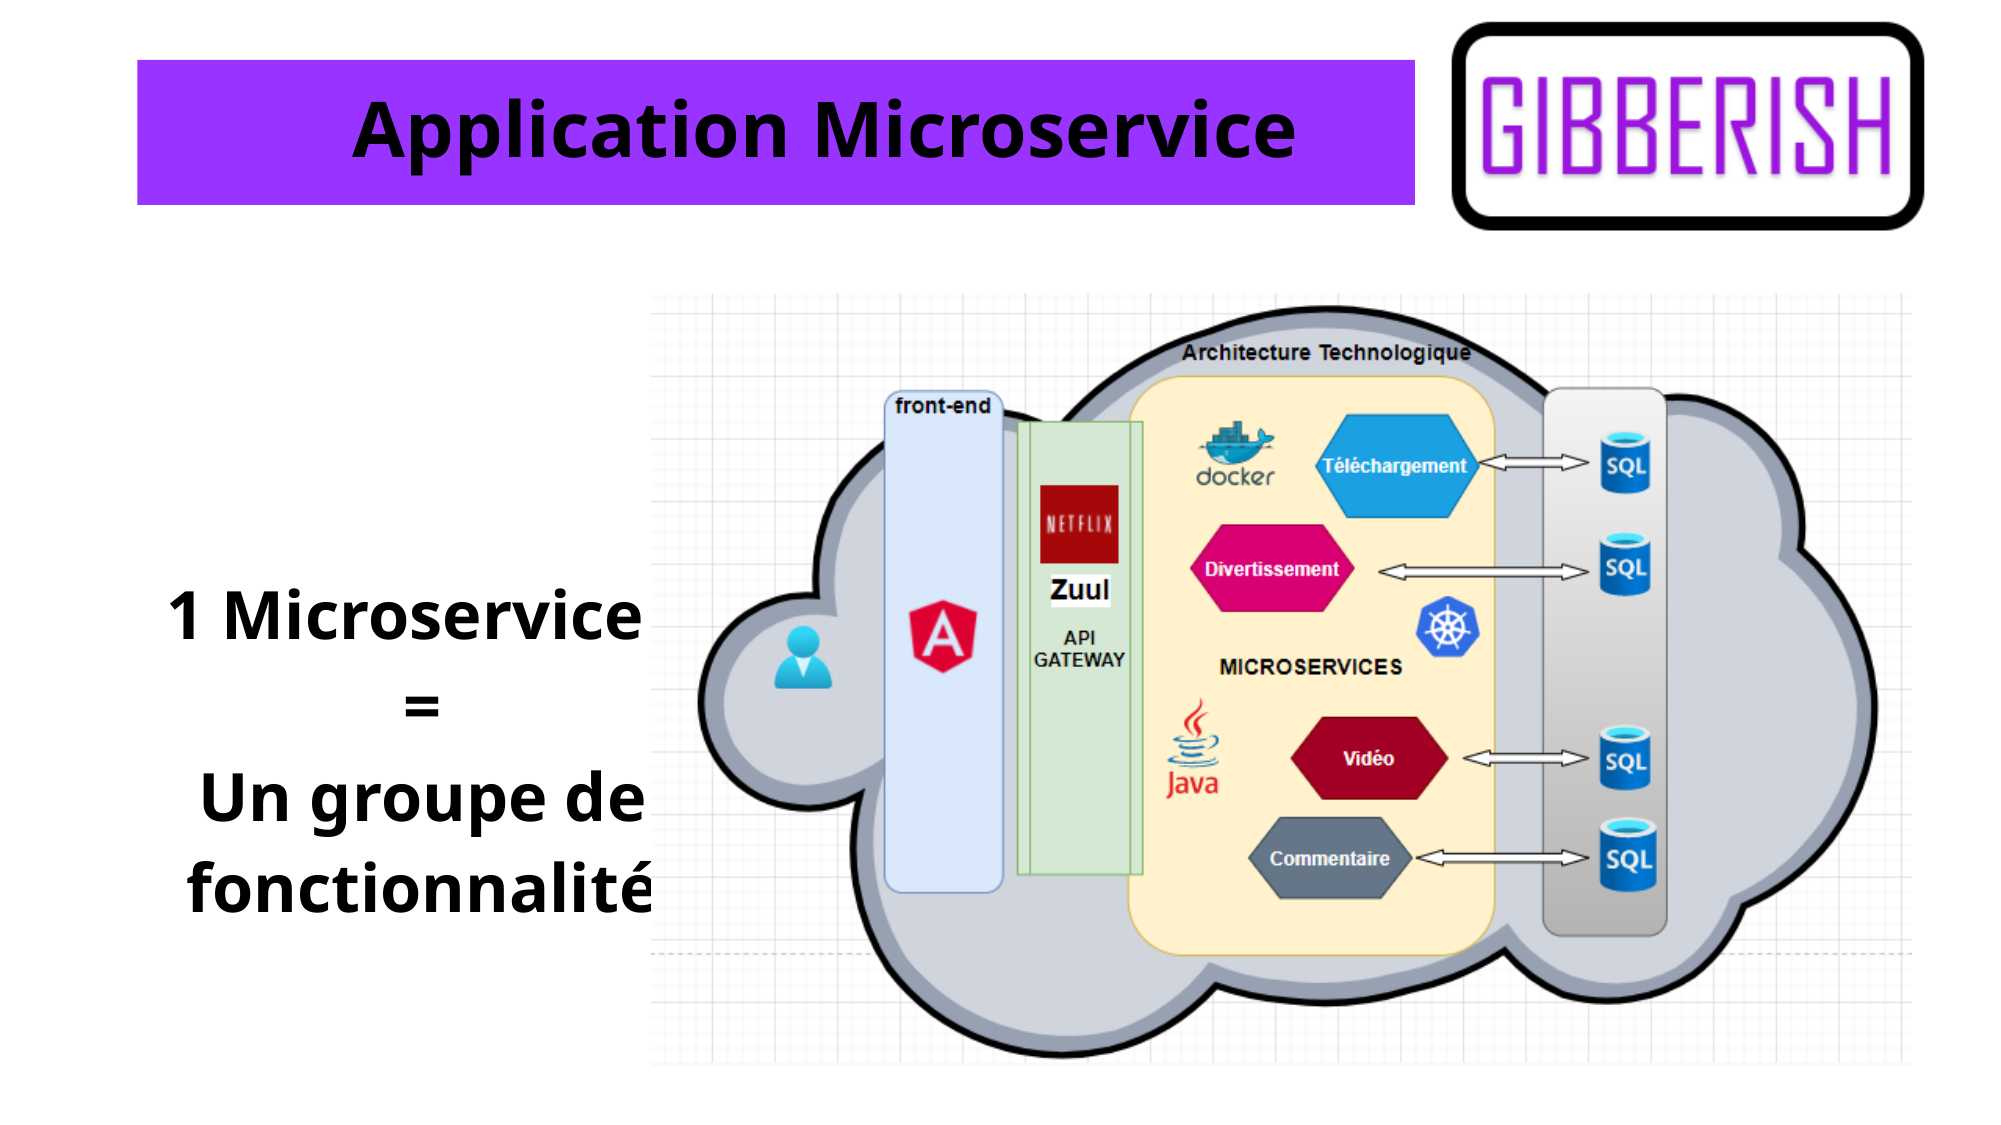

# Application Microservice
1 Microservice
=
Un groupe de fonctionnalité